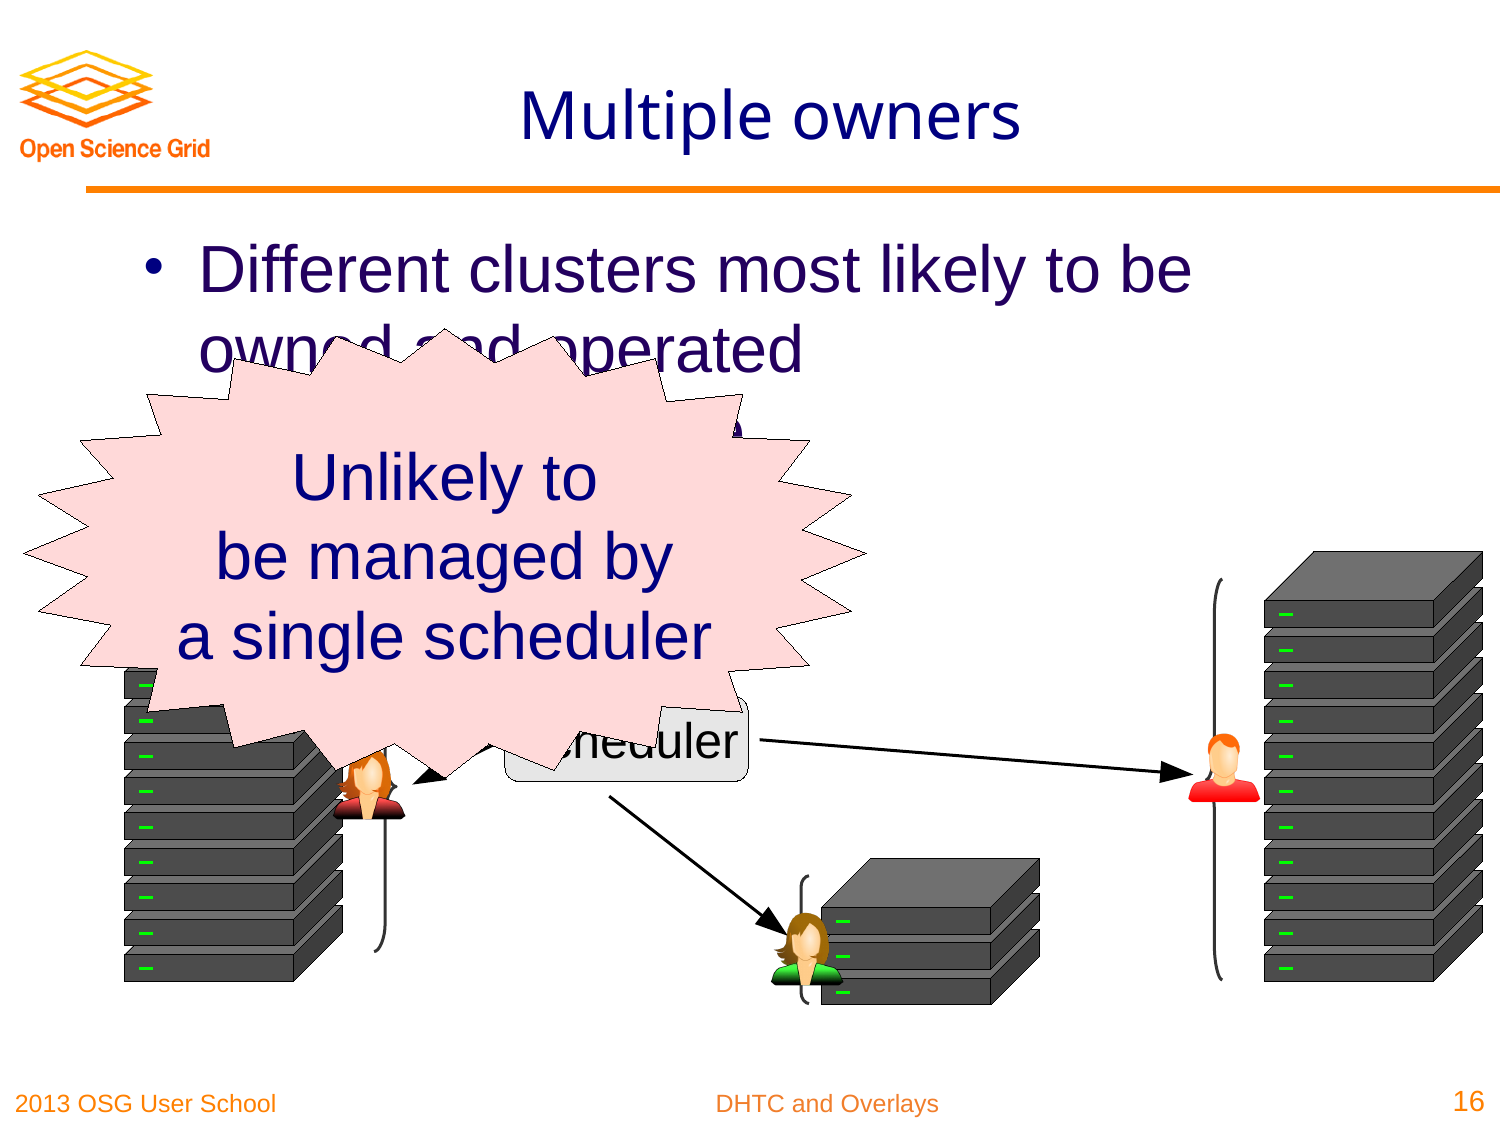

# Multiple owners
Different clusters most likely to be
owned and operated
by different people
Unlikely to
be managed by
a single scheduler
Scheduler